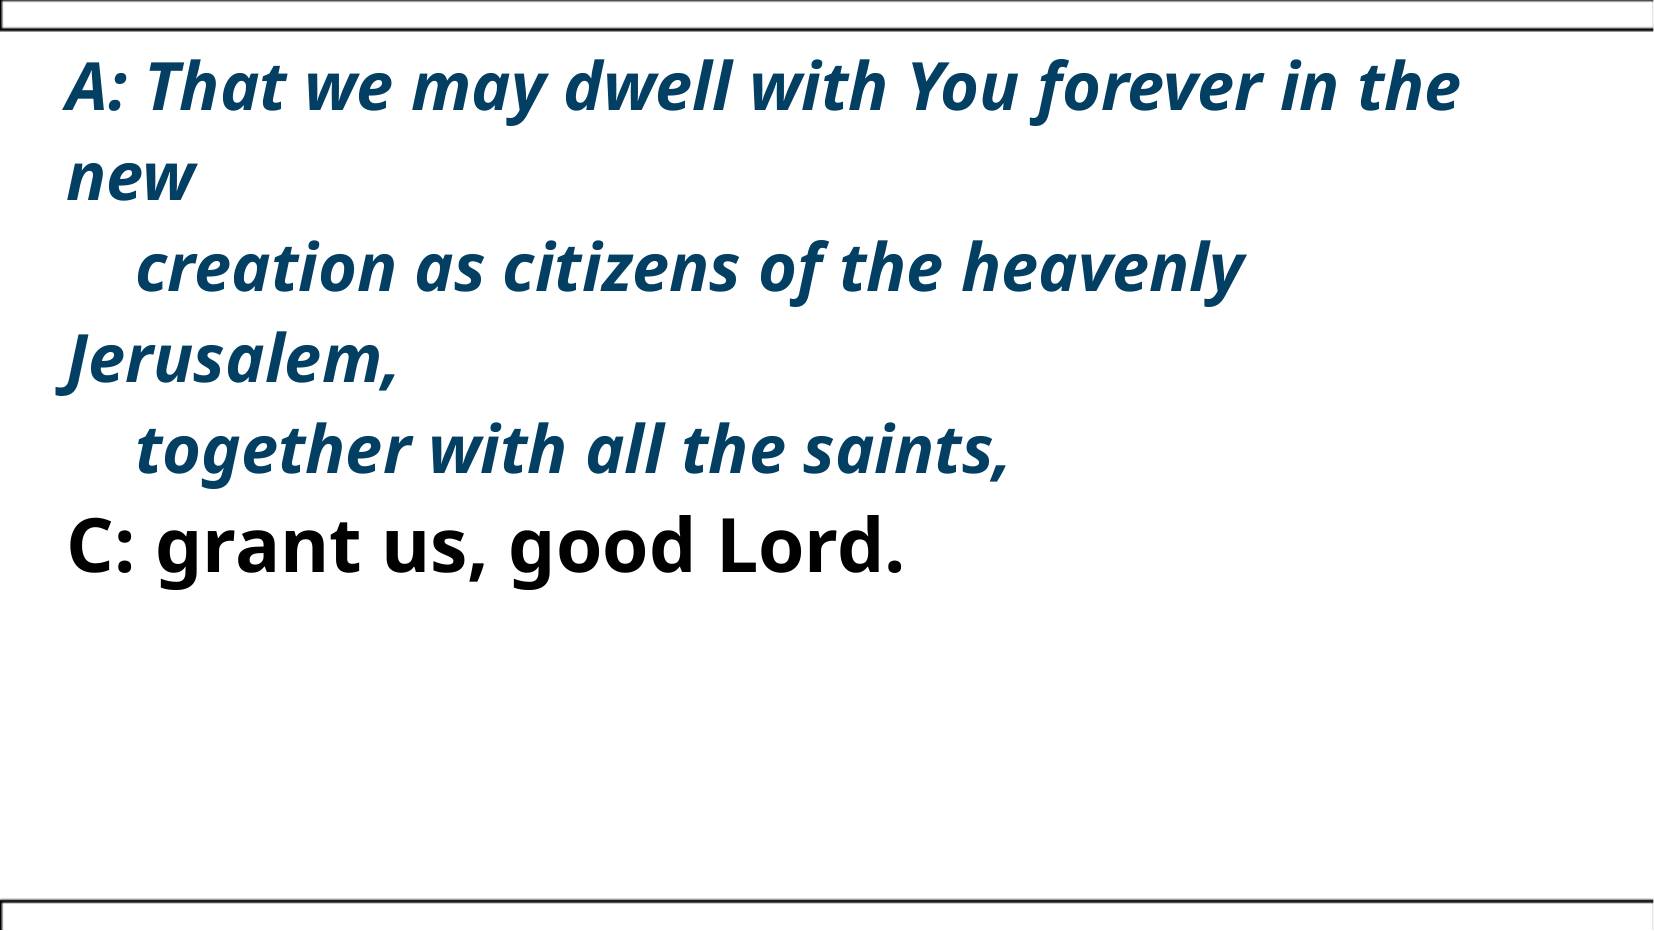

A: That we may dwell with You forever in the new
 creation as citizens of the heavenly Jerusalem,
 together with all the saints,
C: grant us, good Lord.